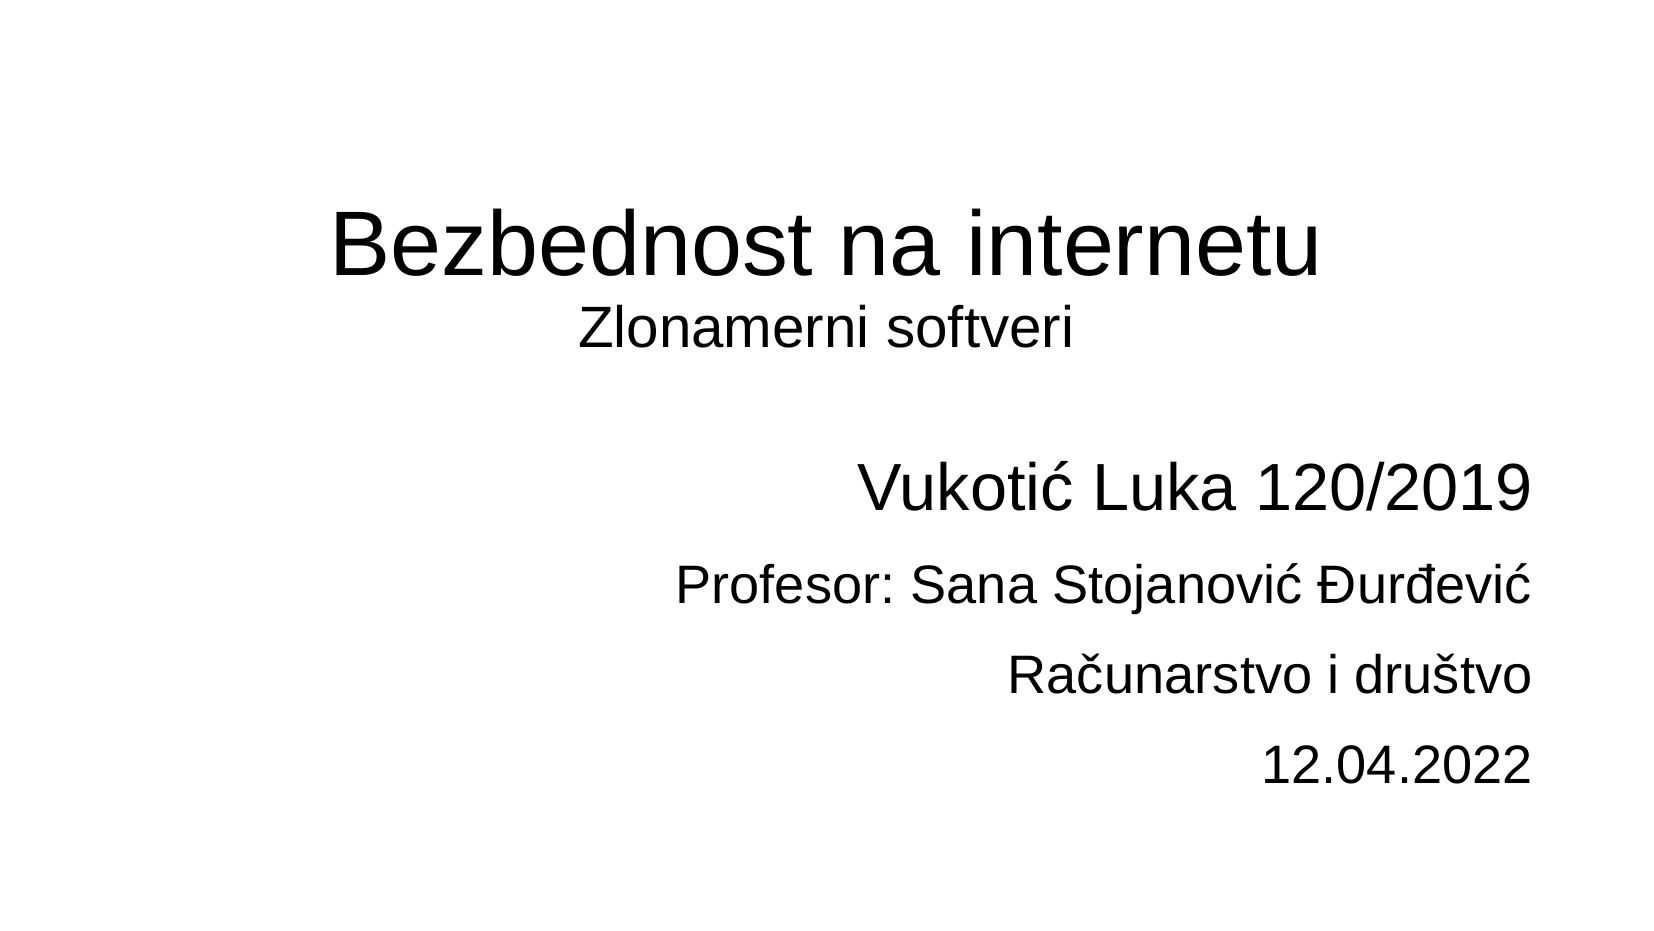

# Bezbednost na internetu Zlonamerni softveri
Vukotić Luka 120/2019
Profesor: Sana Stojanović Đurđević
Računarstvo i društvo
12.04.2022